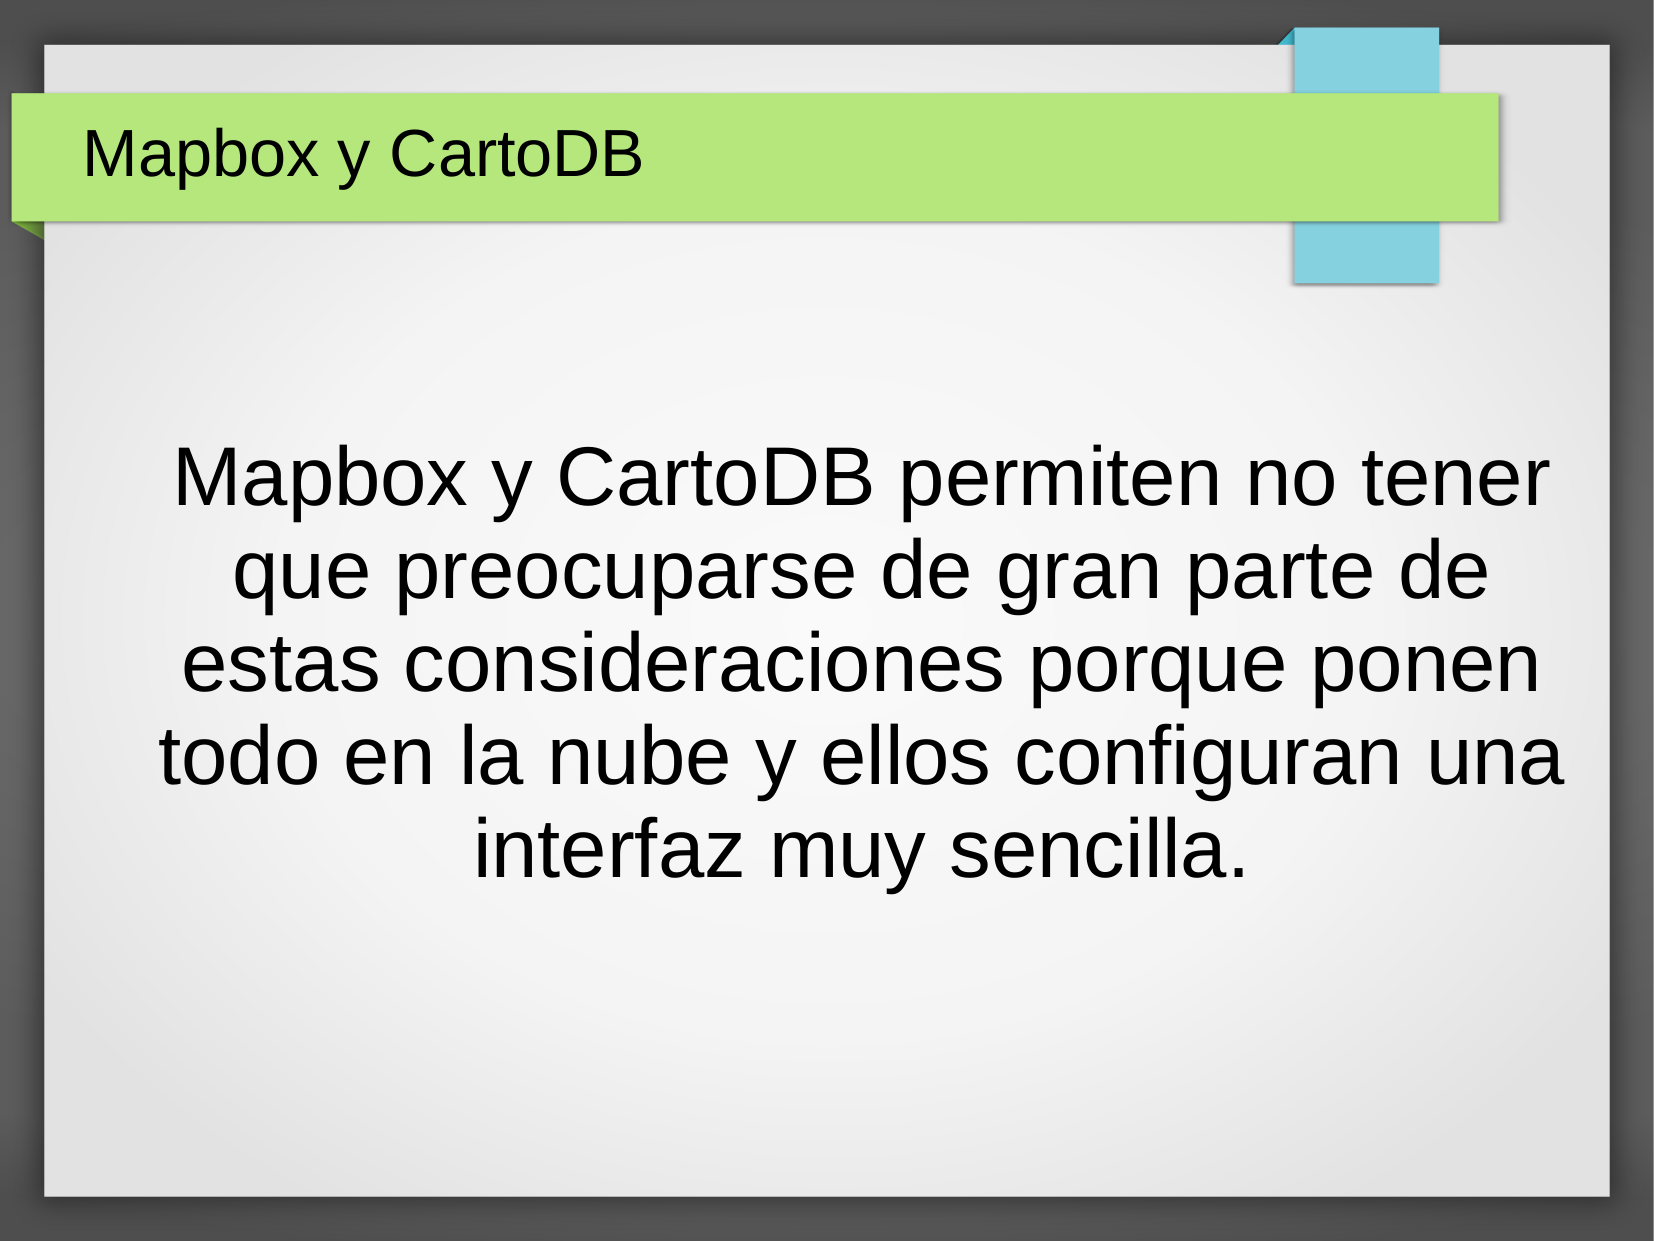

# Mapbox y CartoDB
Mapbox y CartoDB permiten no tener que preocuparse de gran parte de estas consideraciones porque ponen todo en la nube y ellos configuran una interfaz muy sencilla.